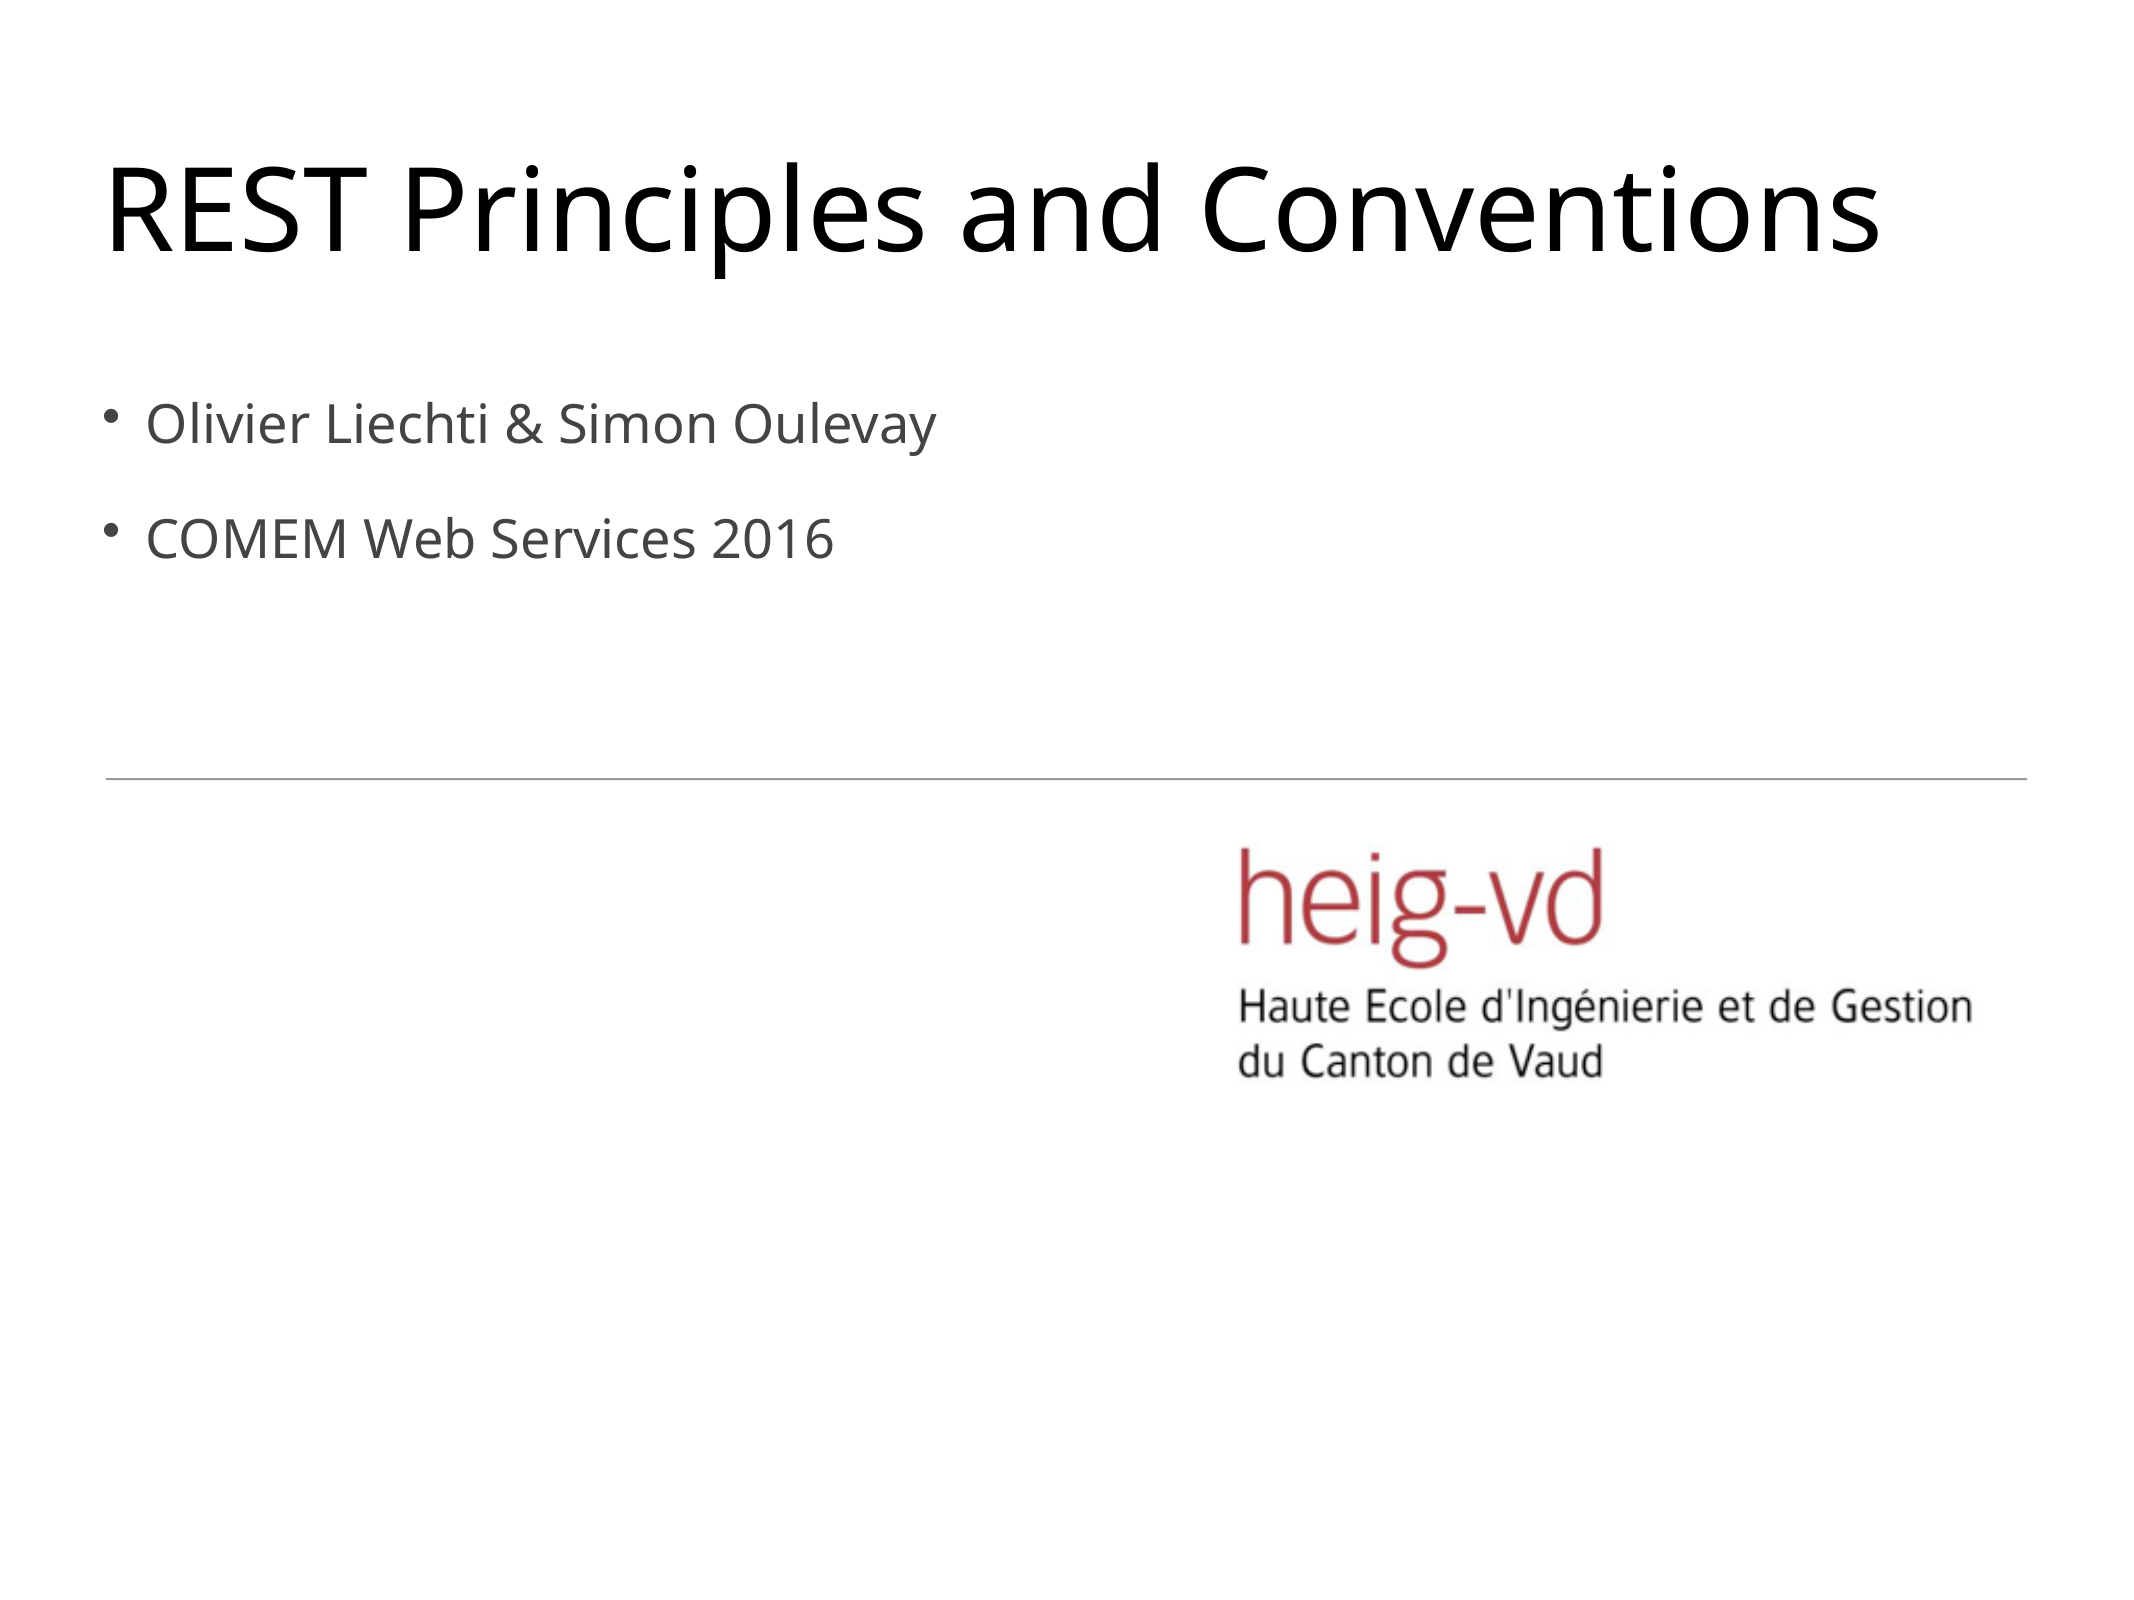

# REST Principles and Conventions
Olivier Liechti & Simon Oulevay
COMEM Web Services 2016